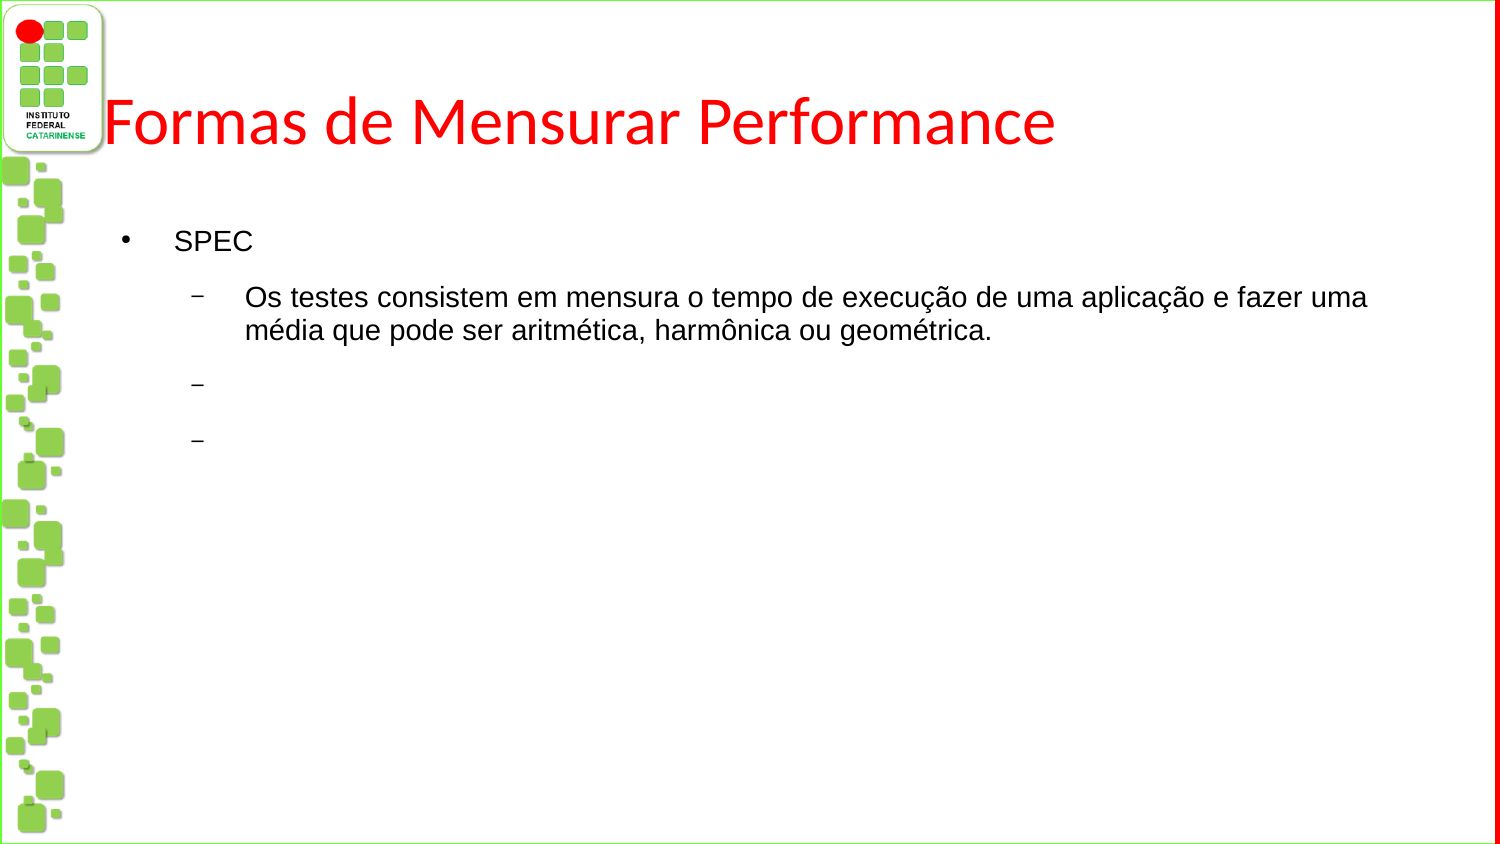

# Formas de Mensurar Performance
SPEC
Os testes consistem em mensura o tempo de execução de uma aplicação e fazer uma média que pode ser aritmética, harmônica ou geométrica.